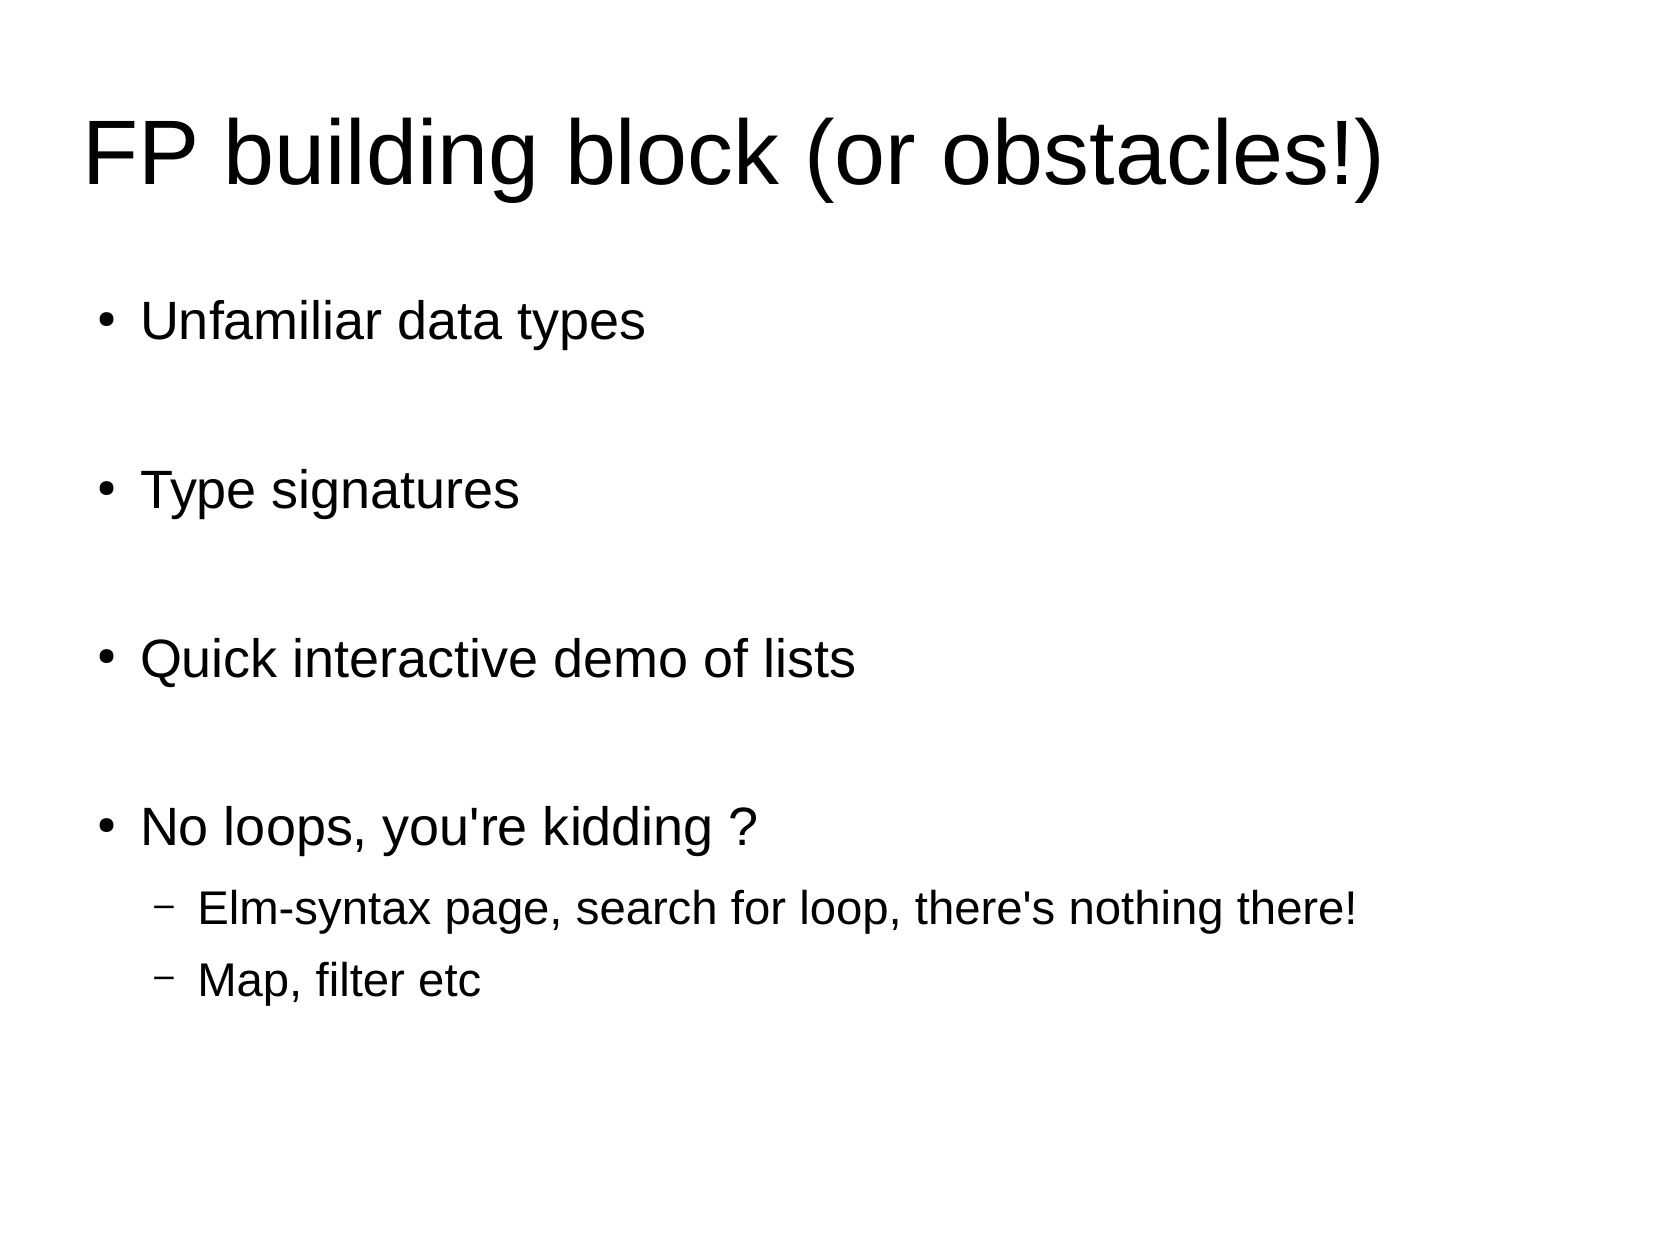

# FP building block (or obstacles!)
Unfamiliar data types
Type signatures
Quick interactive demo of lists
No loops, you're kidding ?
Elm-syntax page, search for loop, there's nothing there!
Map, filter etc